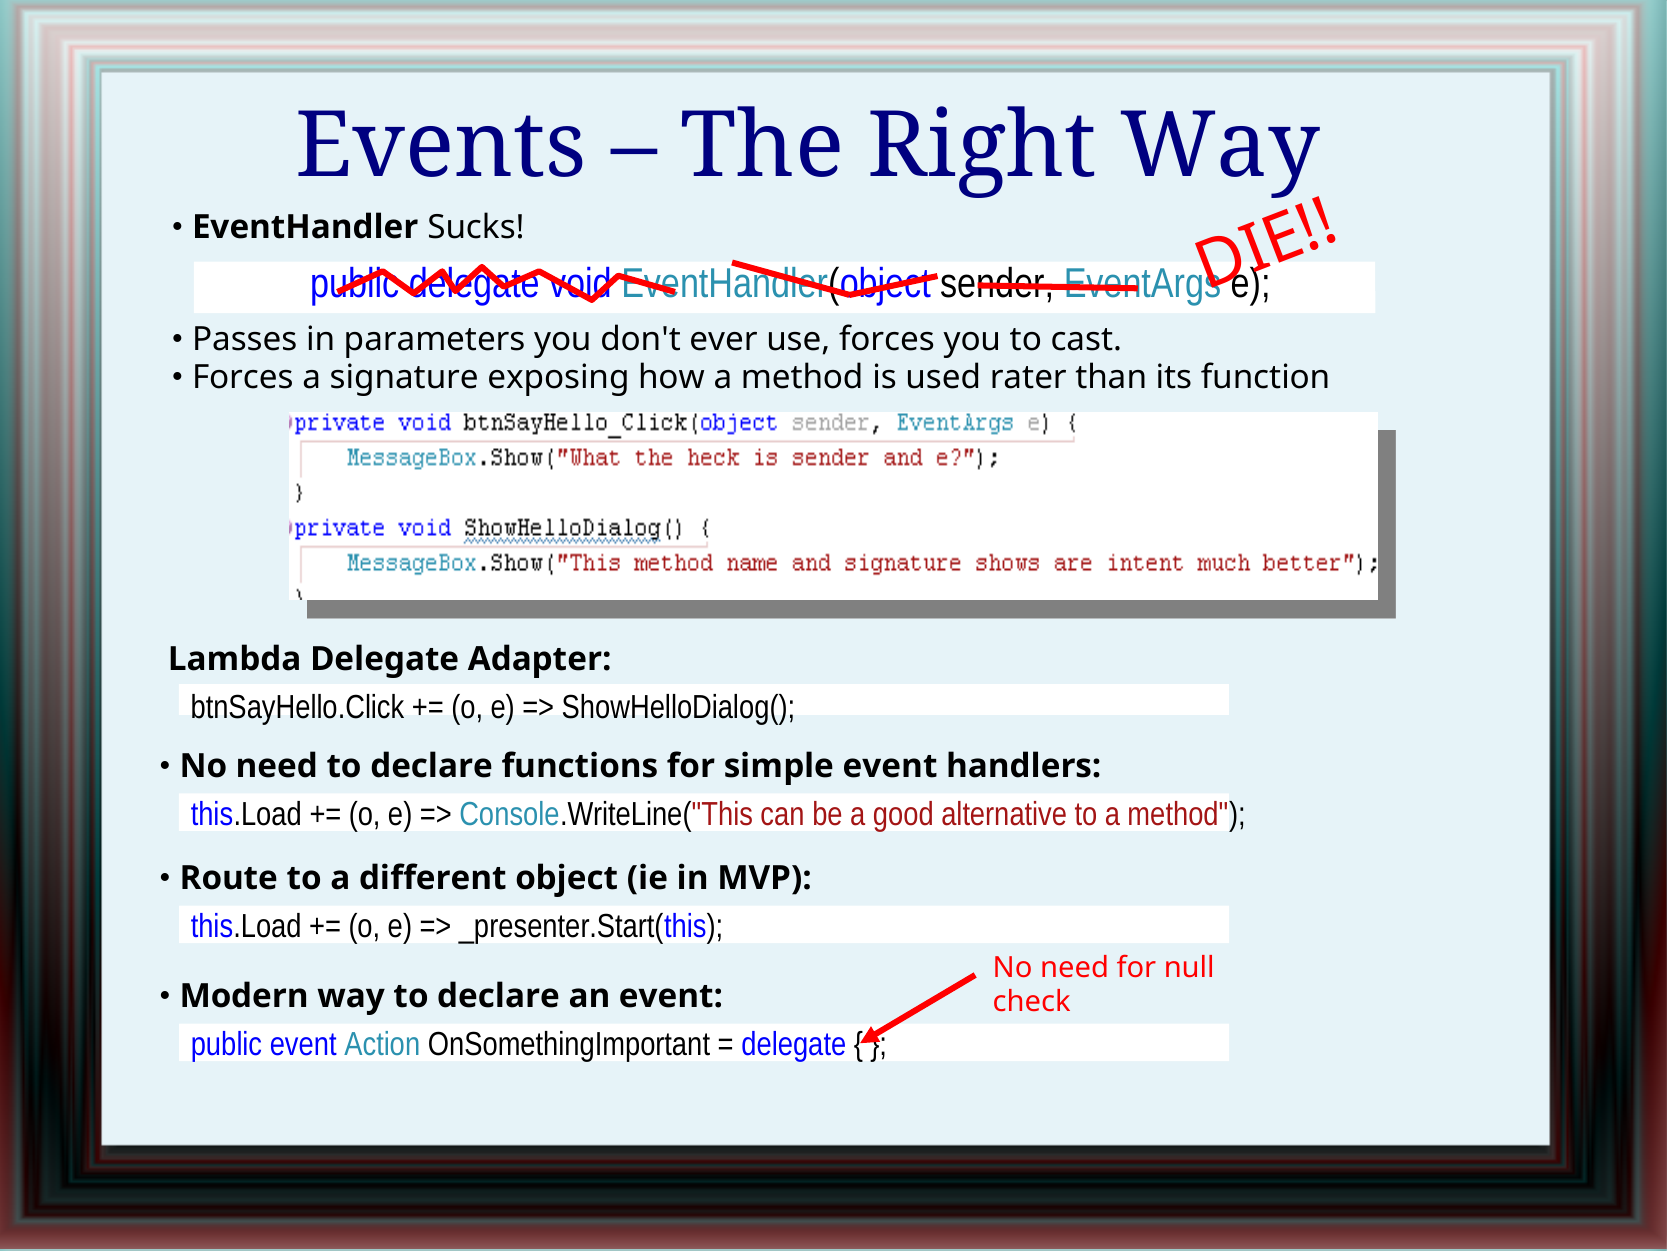

Events – The Right Way
DIE!!
 EventHandler Sucks!
public delegate void EventHandler(object sender, EventArgs e);
 Passes in parameters you don't ever use, forces you to cast.
 Forces a signature exposing how a method is used rater than its function
 Lambda Delegate Adapter:
btnSayHello.Click += (o, e) => ShowHelloDialog();
 No need to declare functions for simple event handlers:
this.Load += (o, e) => Console.WriteLine("This can be a good alternative to a method");
 Route to a different object (ie in MVP):
this.Load += (o, e) => _presenter.Start(this);
No need for null check
 Modern way to declare an event:
public event Action OnSomethingImportant = delegate { };